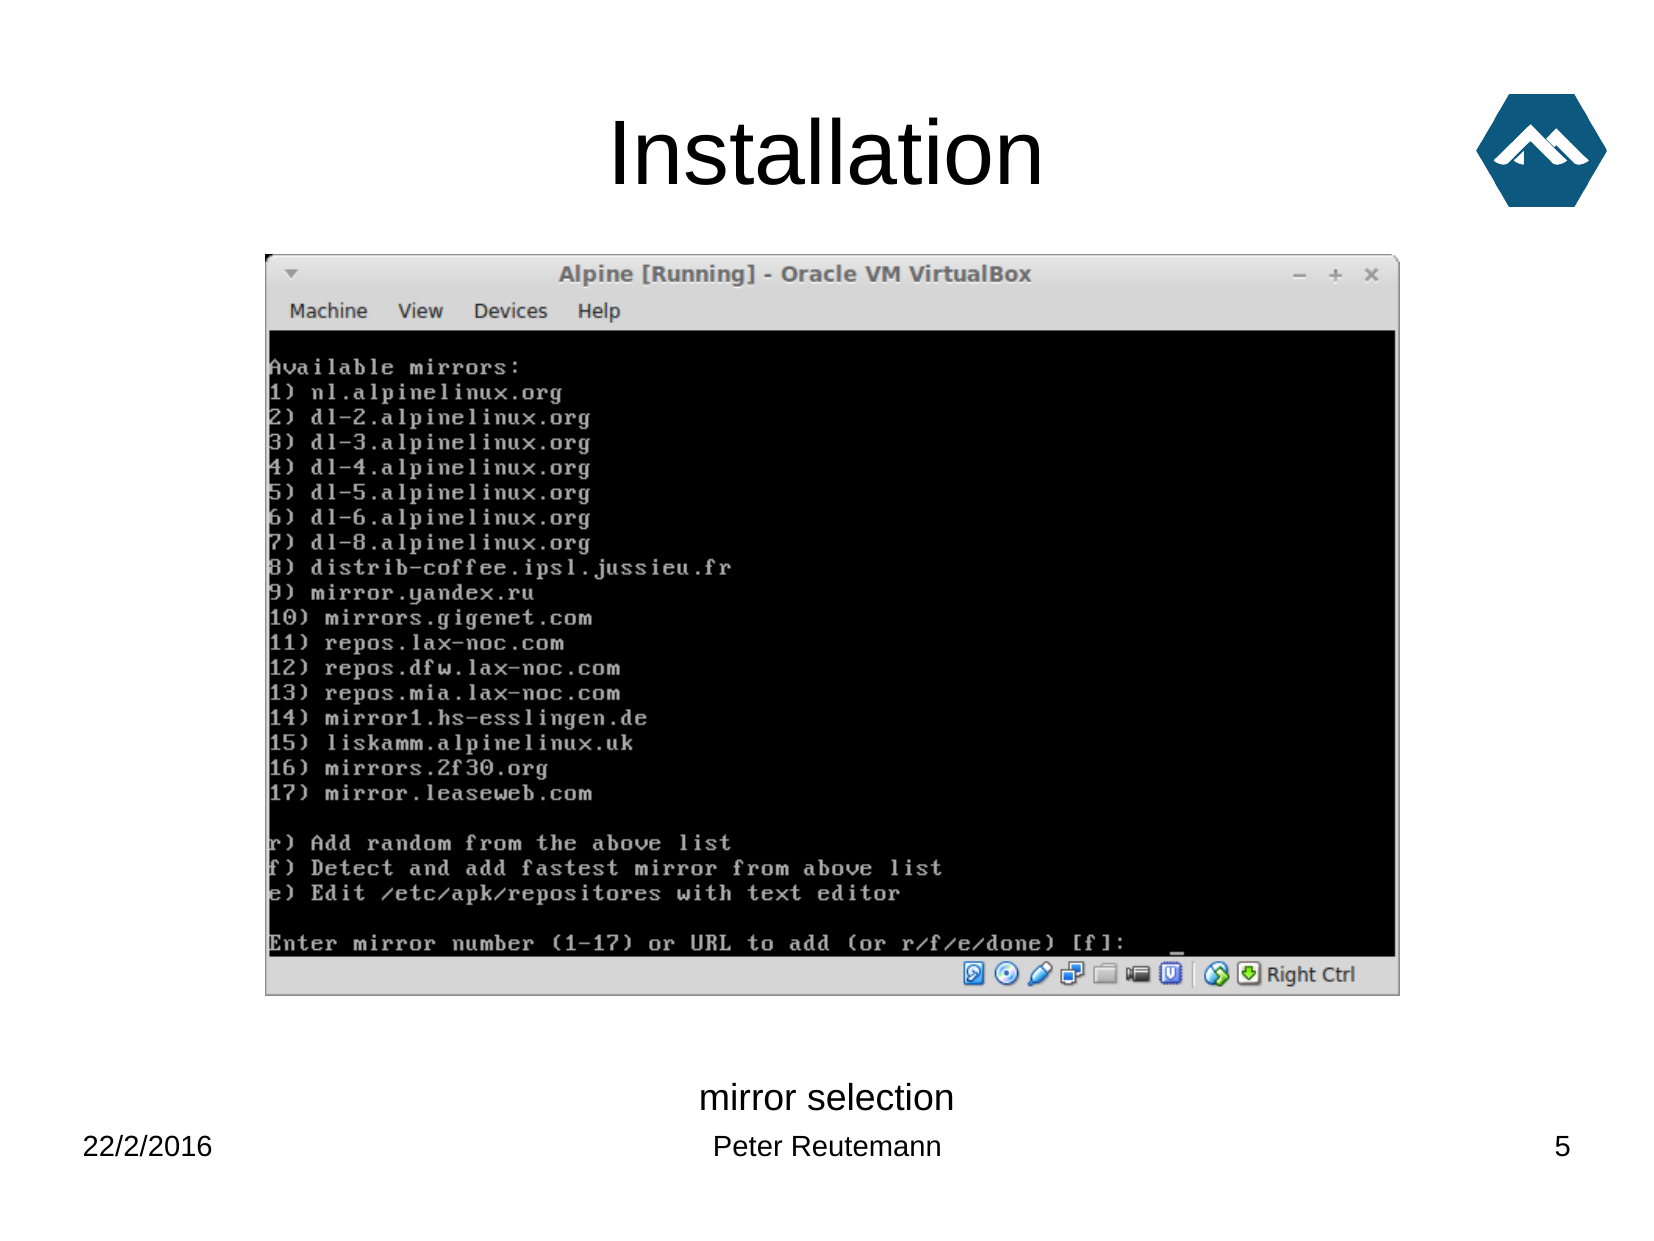

# Installation
mirror selection
22/2/2016
Peter Reutemann
5